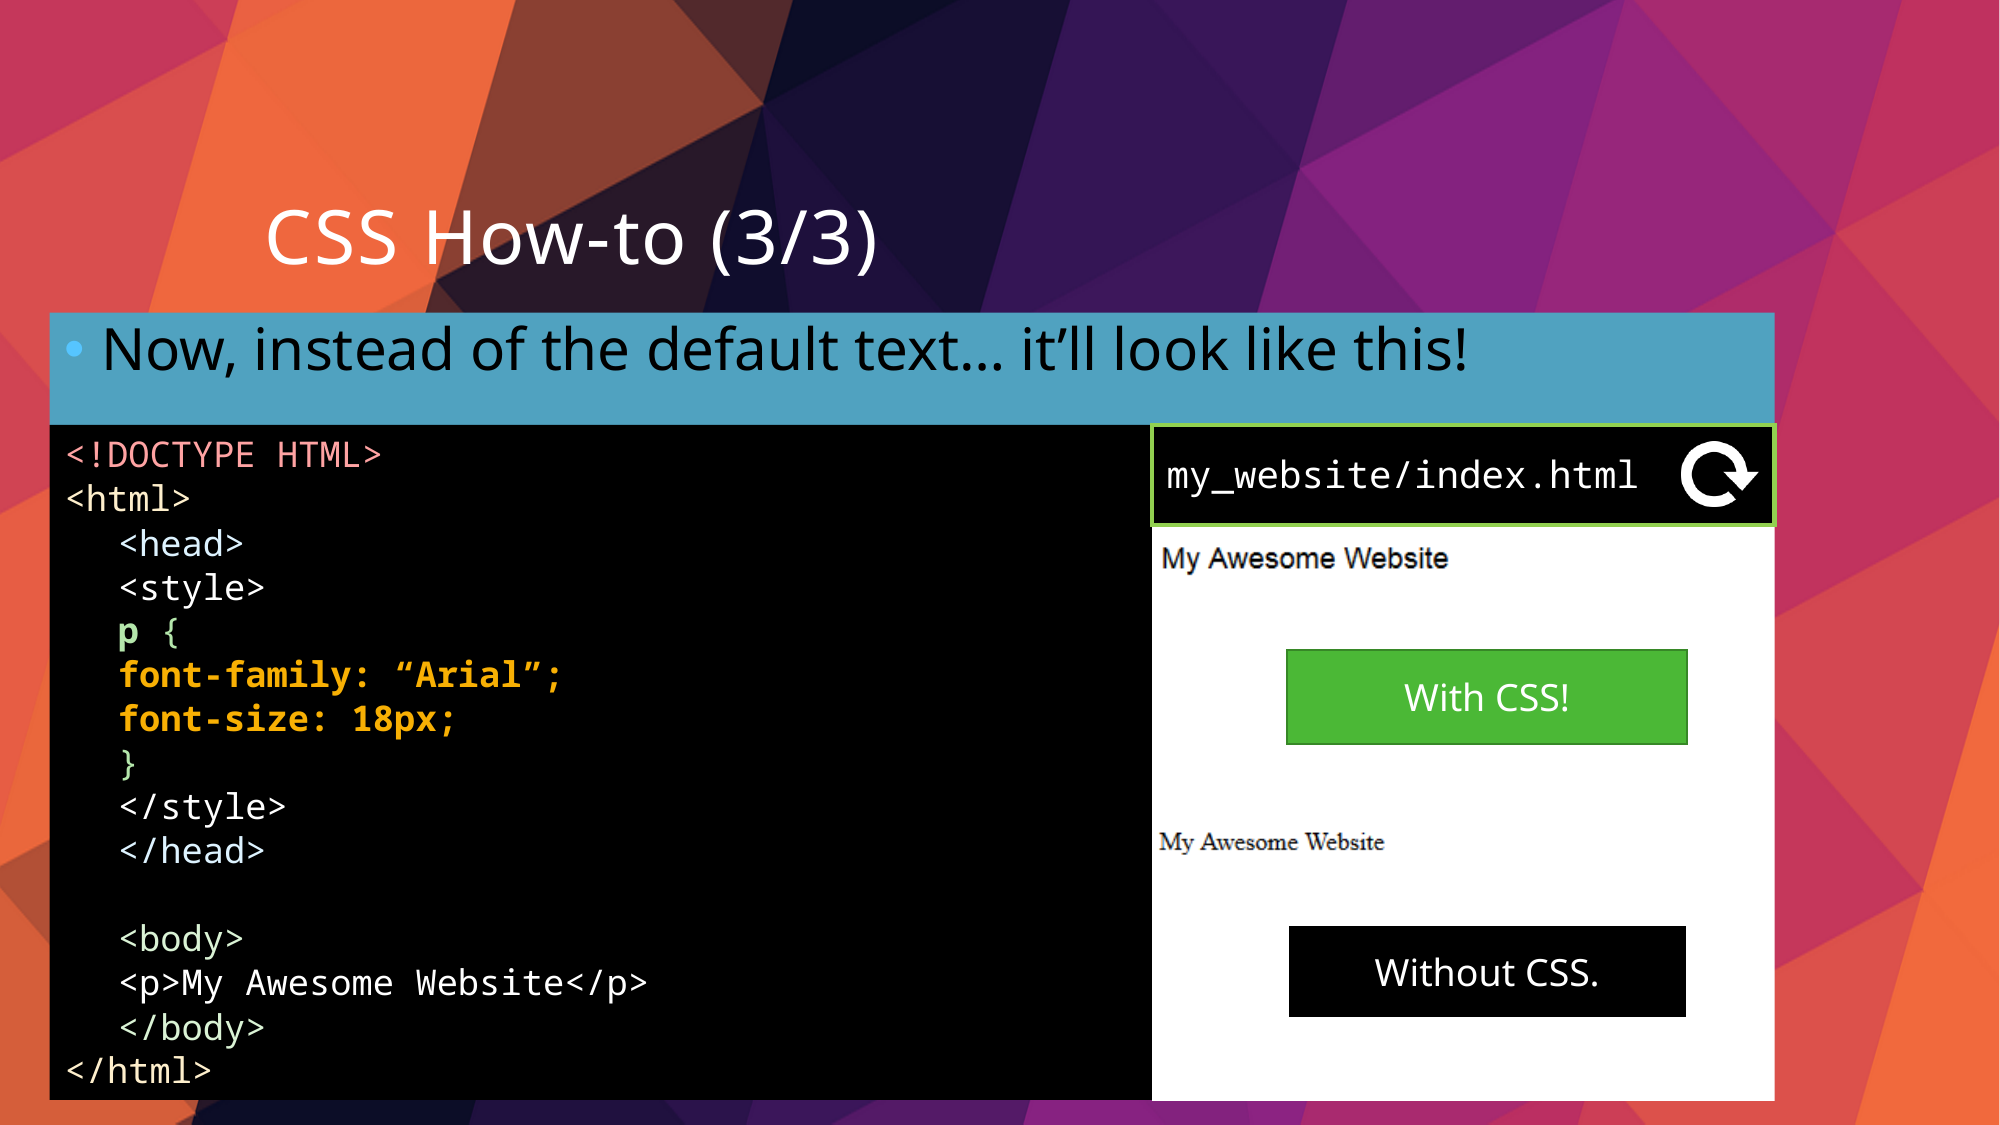

# CSS How-to (3/3)
Now, instead of the default text… it’ll look like this!
<!DOCTYPE HTML>
<html>
	<head>
		<style>
			p {
				font-family: “Arial”;
				font-size: 18px;
			}
		</style>
	</head>
	<body>
		<p>My Awesome Website</p>
	</body>
</html>
my_website/index.html
With CSS!
Without CSS.